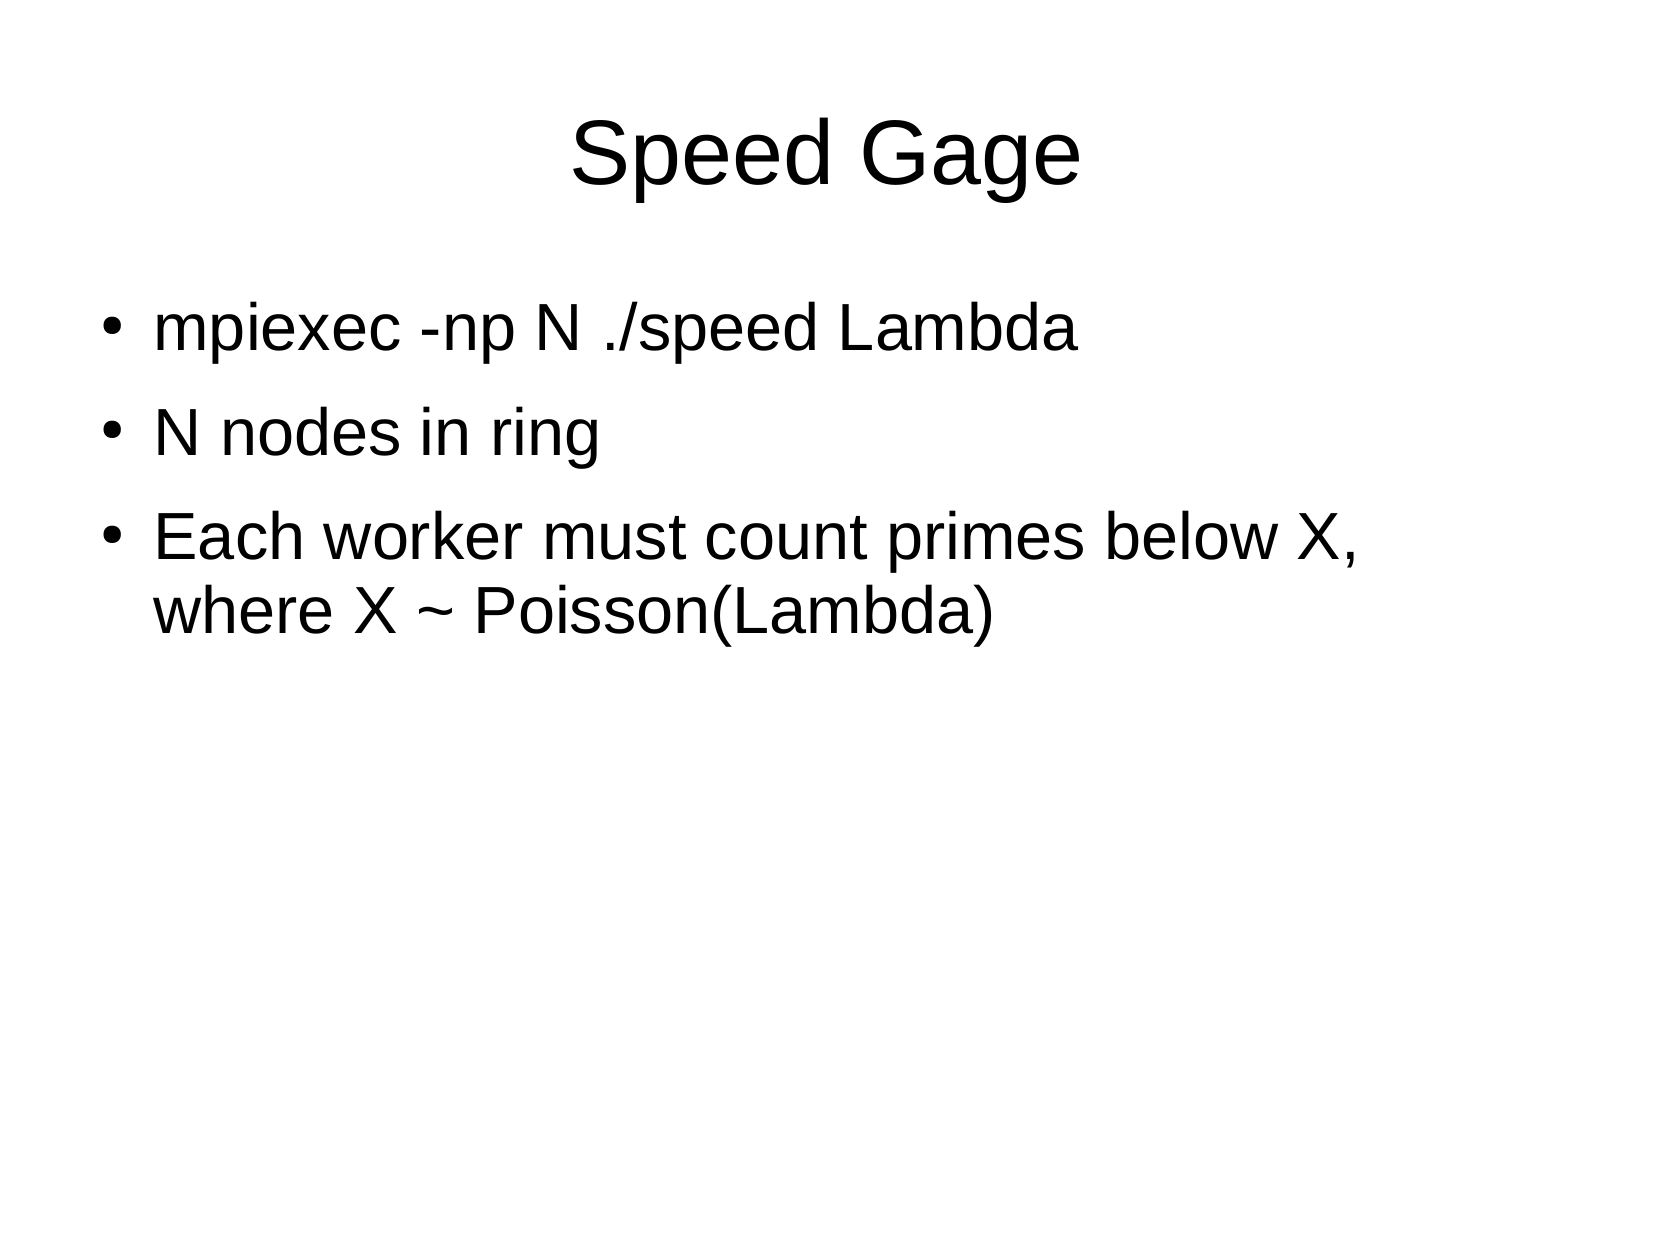

# Speed Gage
mpiexec -np N ./speed Lambda
N nodes in ring
Each worker must count primes below X, where X ~ Poisson(Lambda)